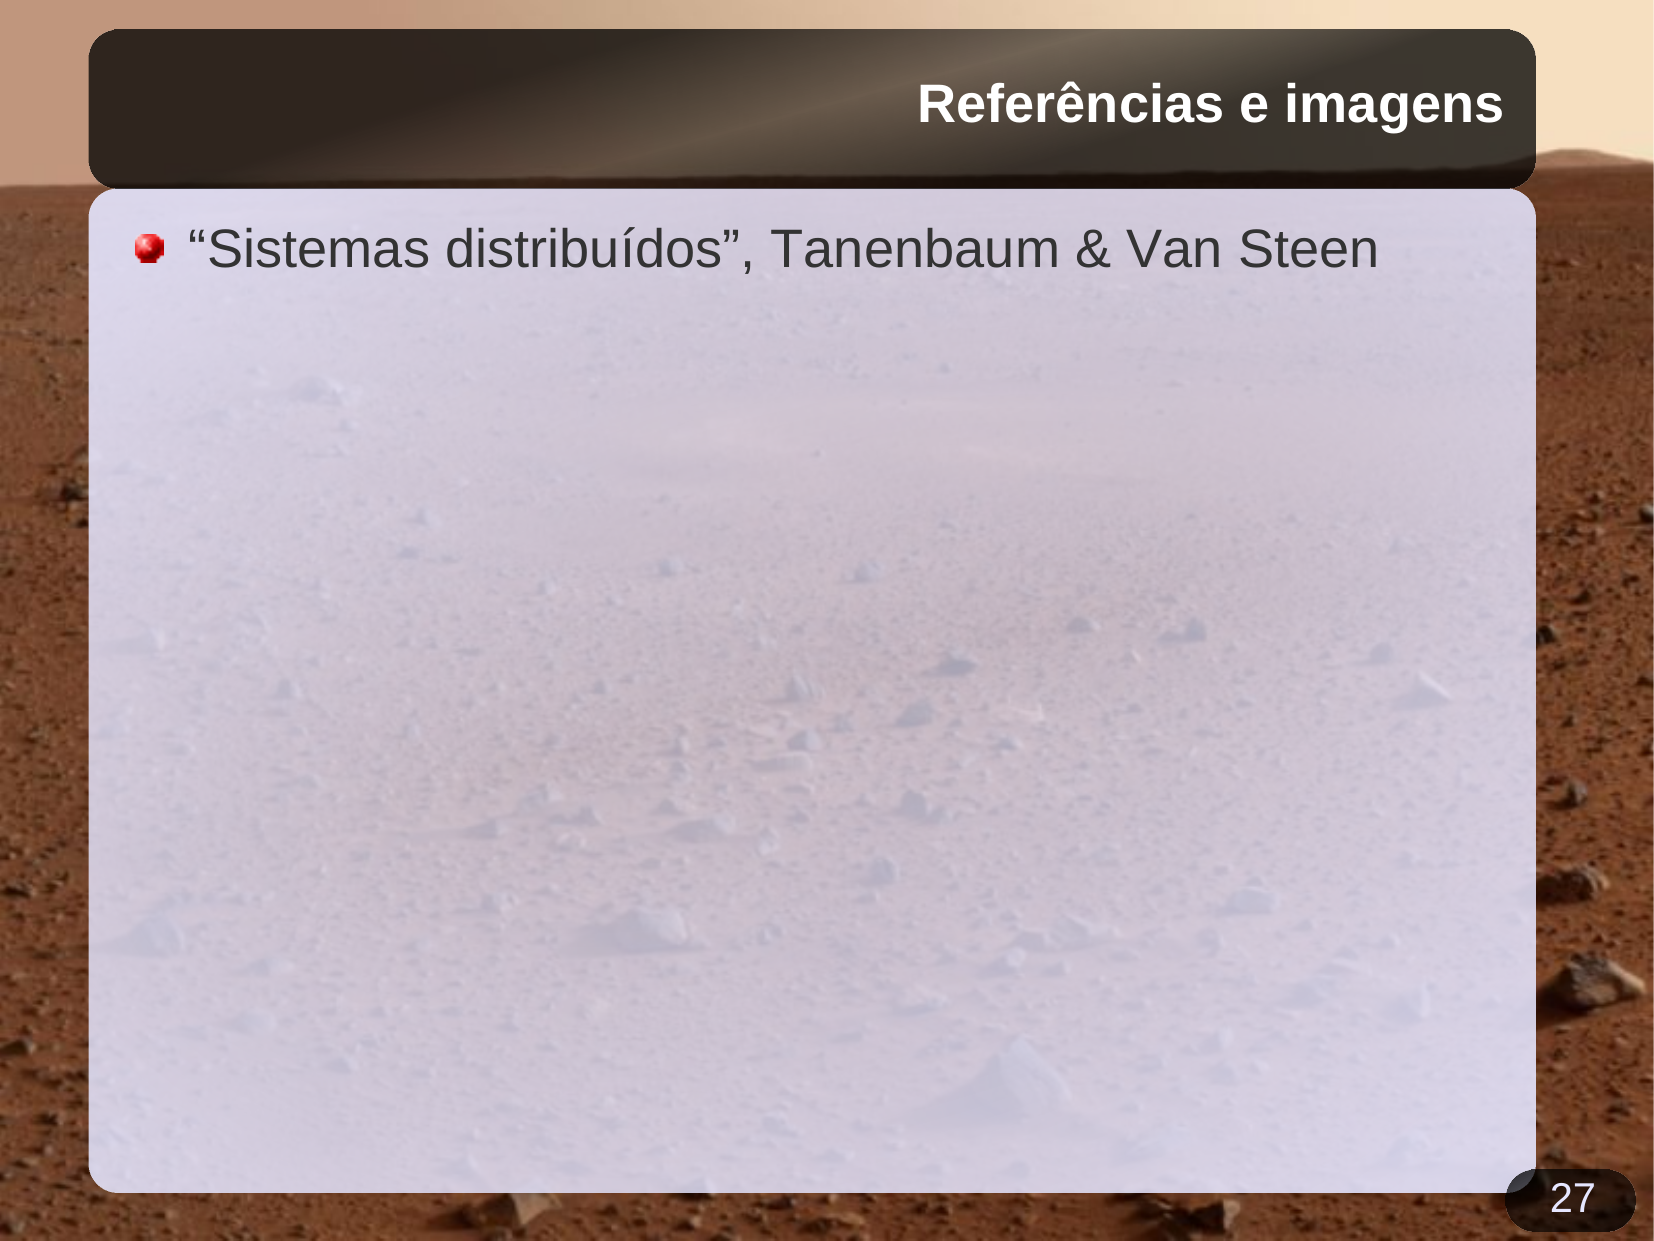

# Referências e imagens
“Sistemas distribuídos”, Tanenbaum & Van Steen